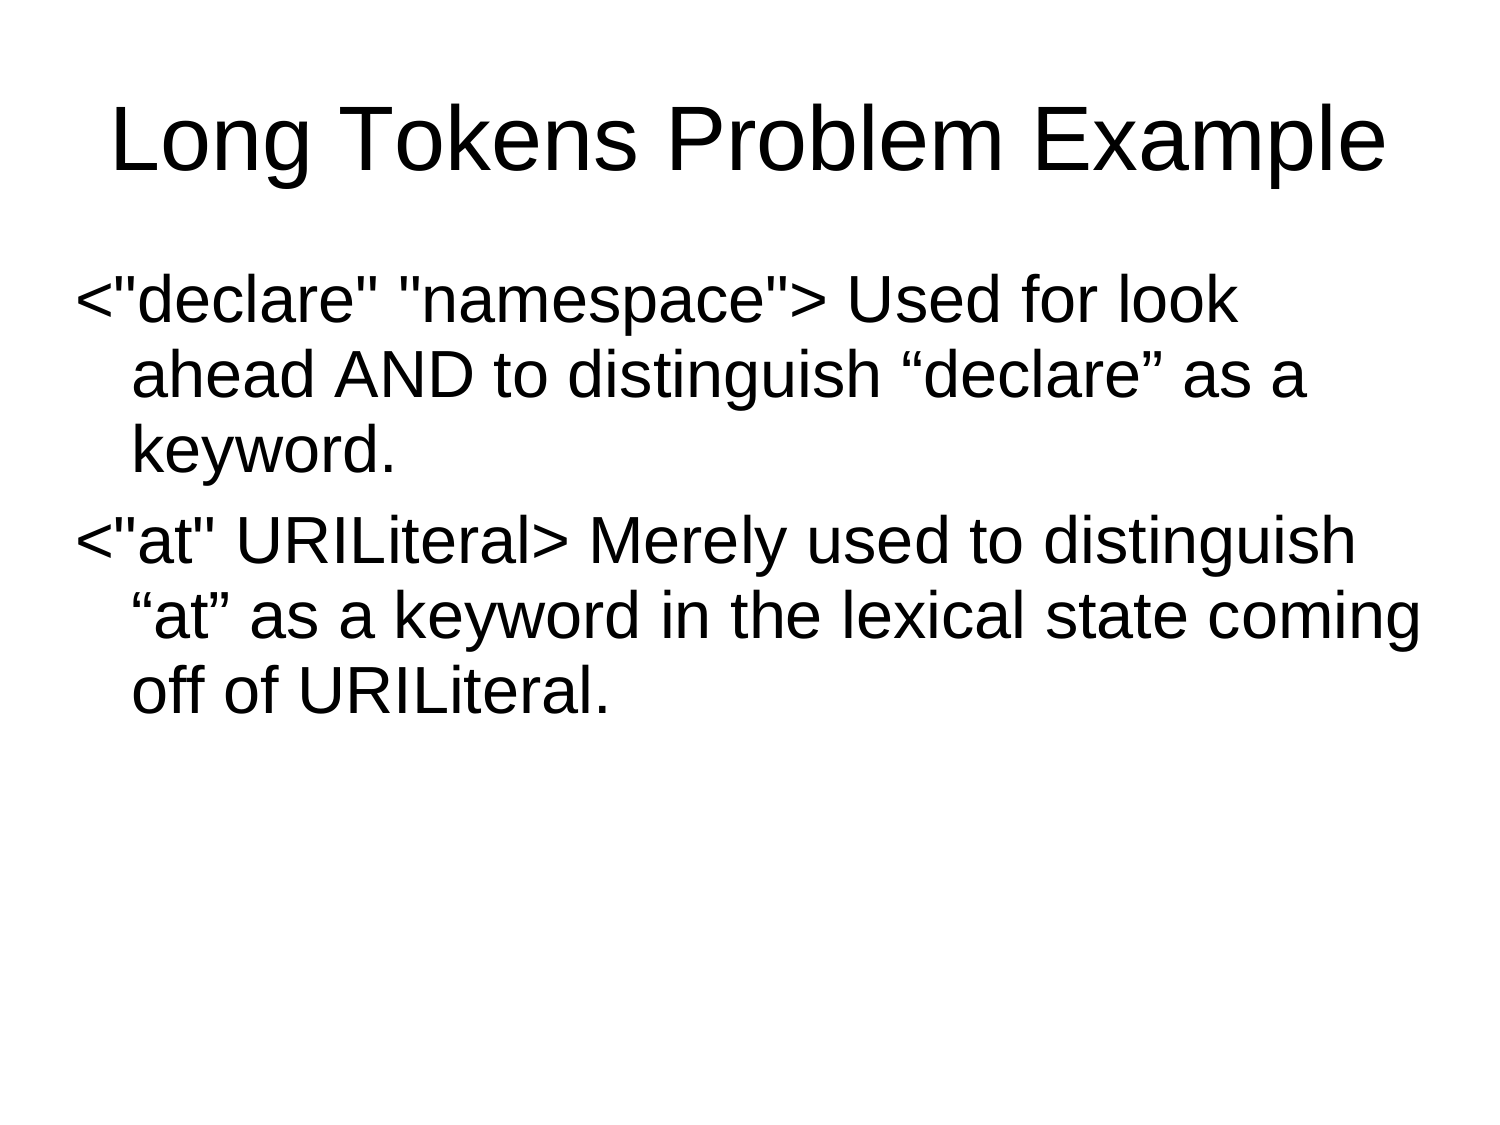

# Long Tokens Problem Example
<"declare" "namespace"> Used for look ahead AND to distinguish “declare” as a keyword.
<"at" URILiteral> Merely used to distinguish “at” as a keyword in the lexical state coming off of URILiteral.